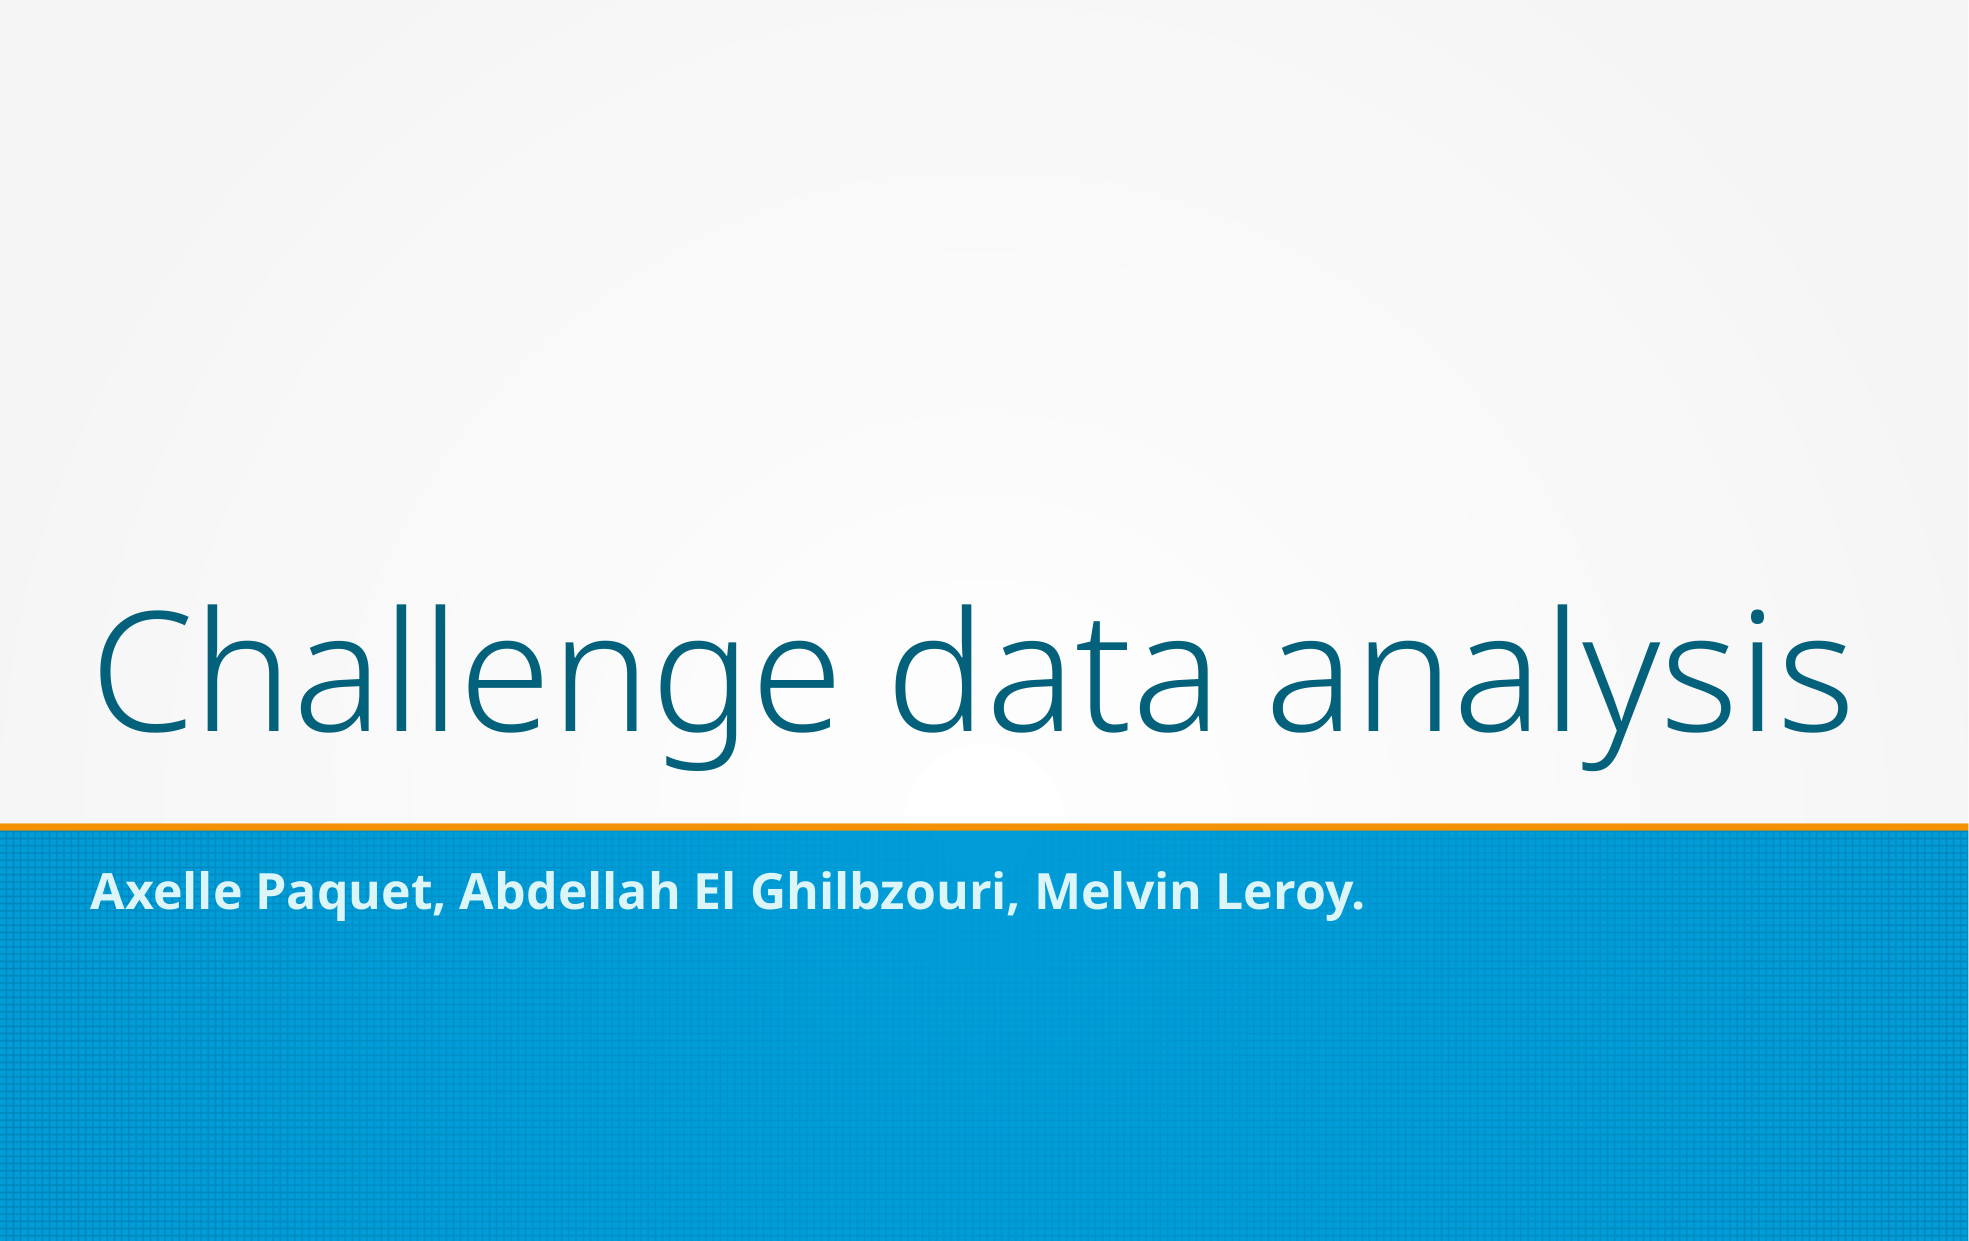

# Challenge data analysis
Axelle Paquet, Abdellah El Ghilbzouri, Melvin Leroy.